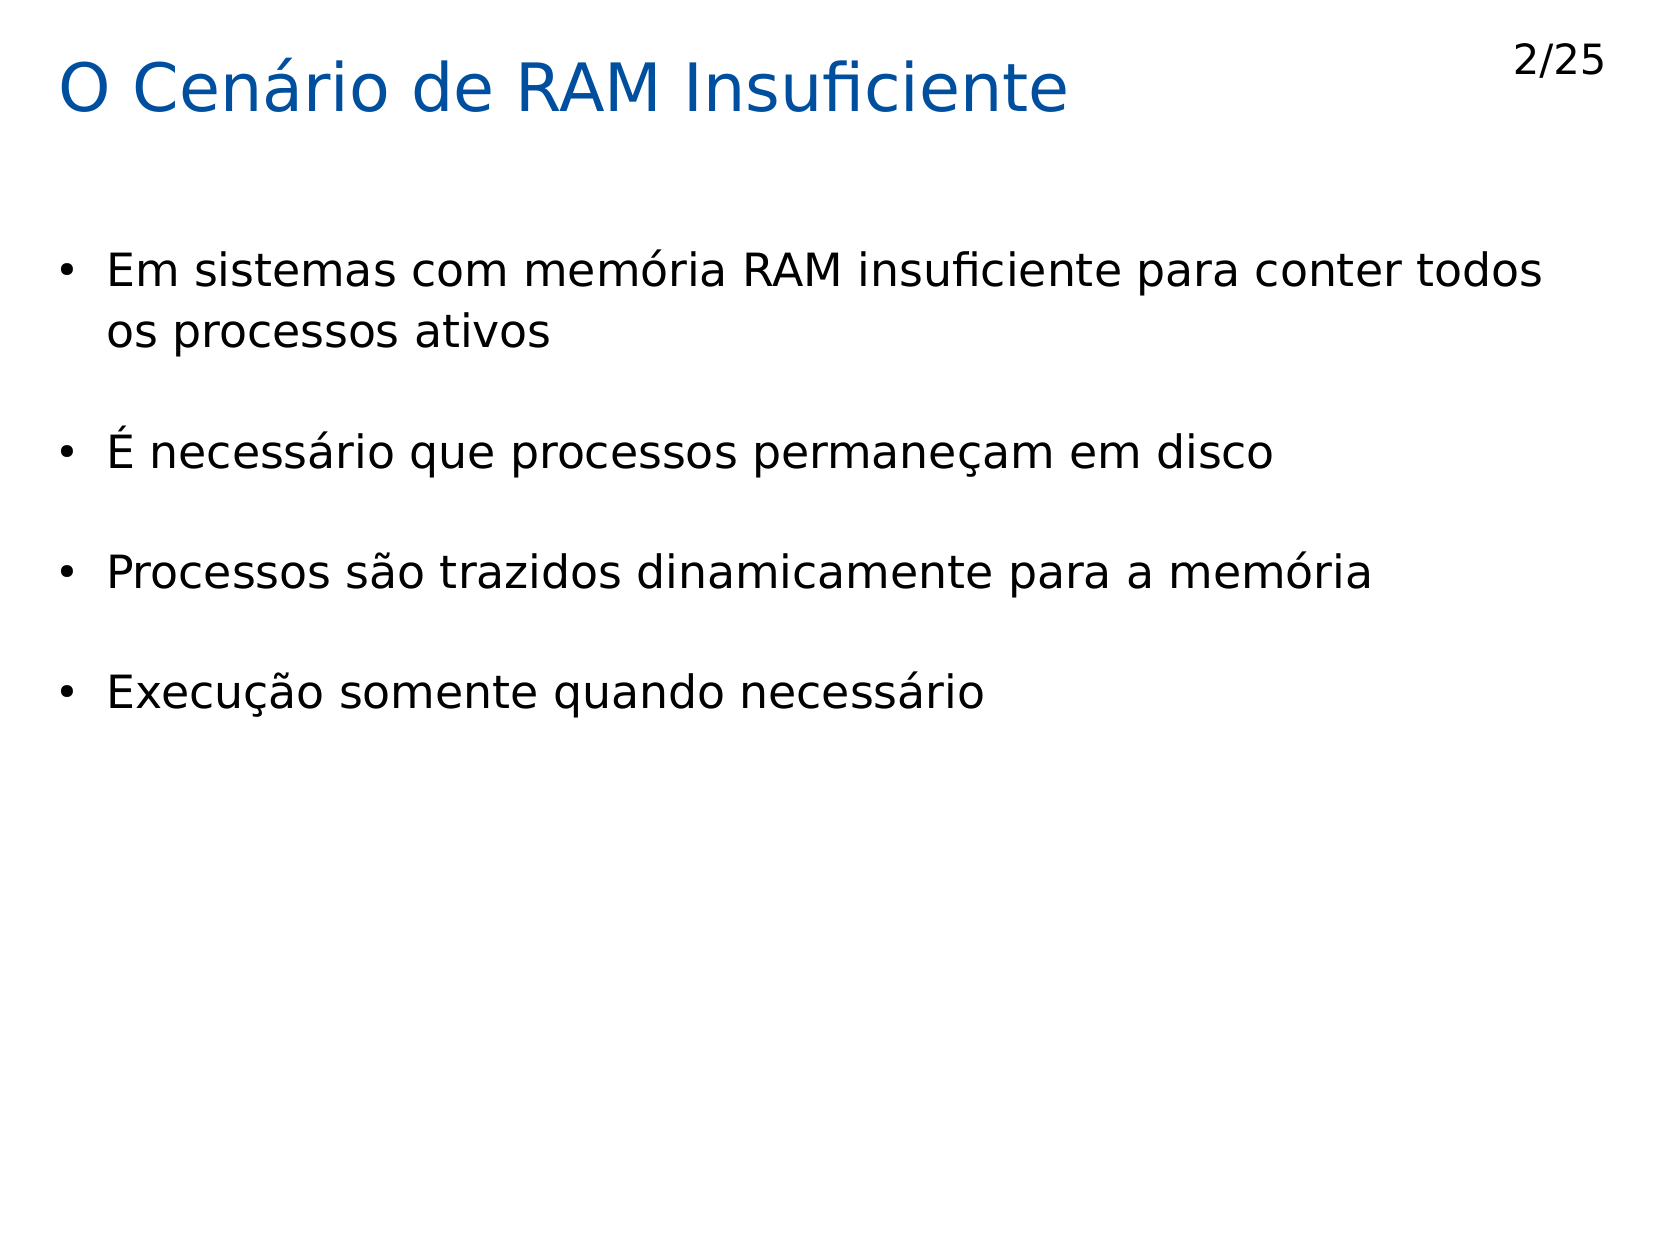

# O Cenário de RAM Insuficiente
2
Em sistemas com memória RAM insuficiente para conter todos os processos ativos
É necessário que processos permaneçam em disco
Processos são trazidos dinamicamente para a memória
Execução somente quando necessário